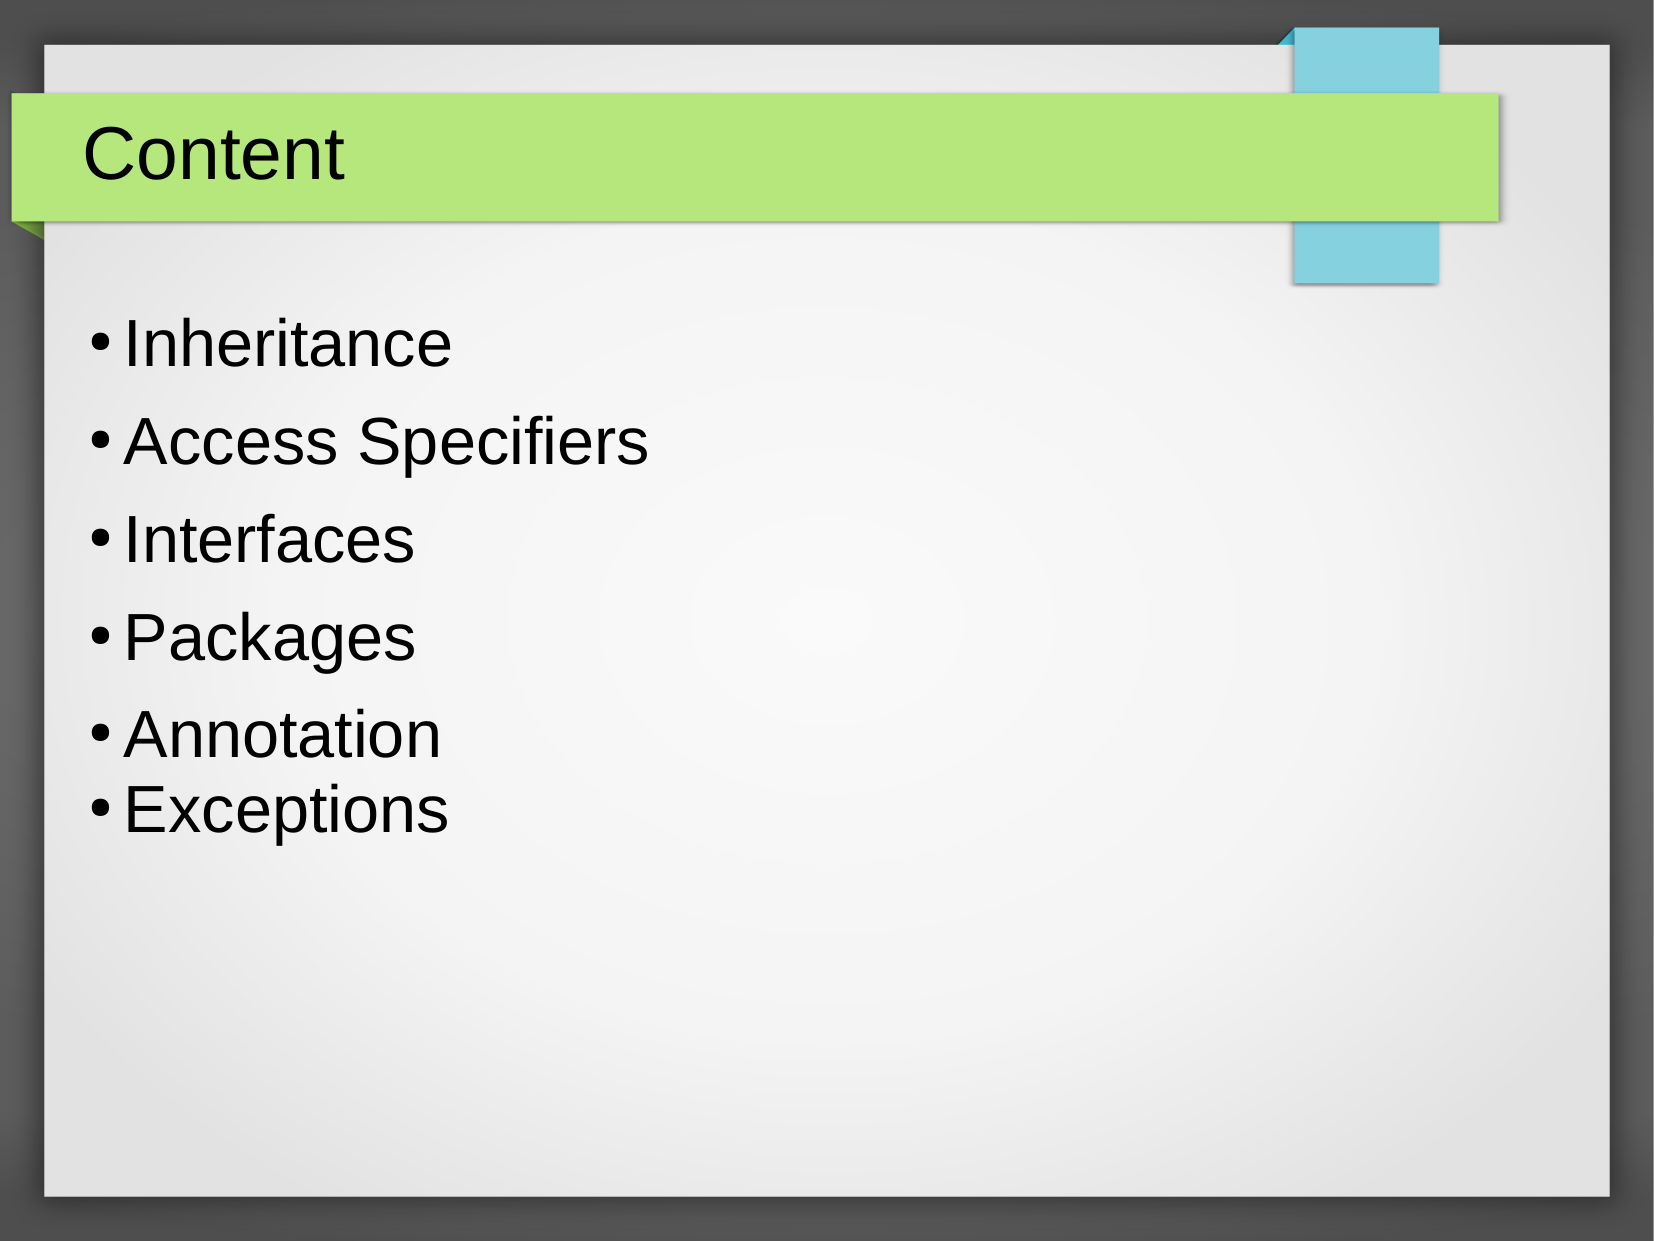

# Content
Inheritance
Access Specifiers
Interfaces
Packages
Annotation
Exceptions